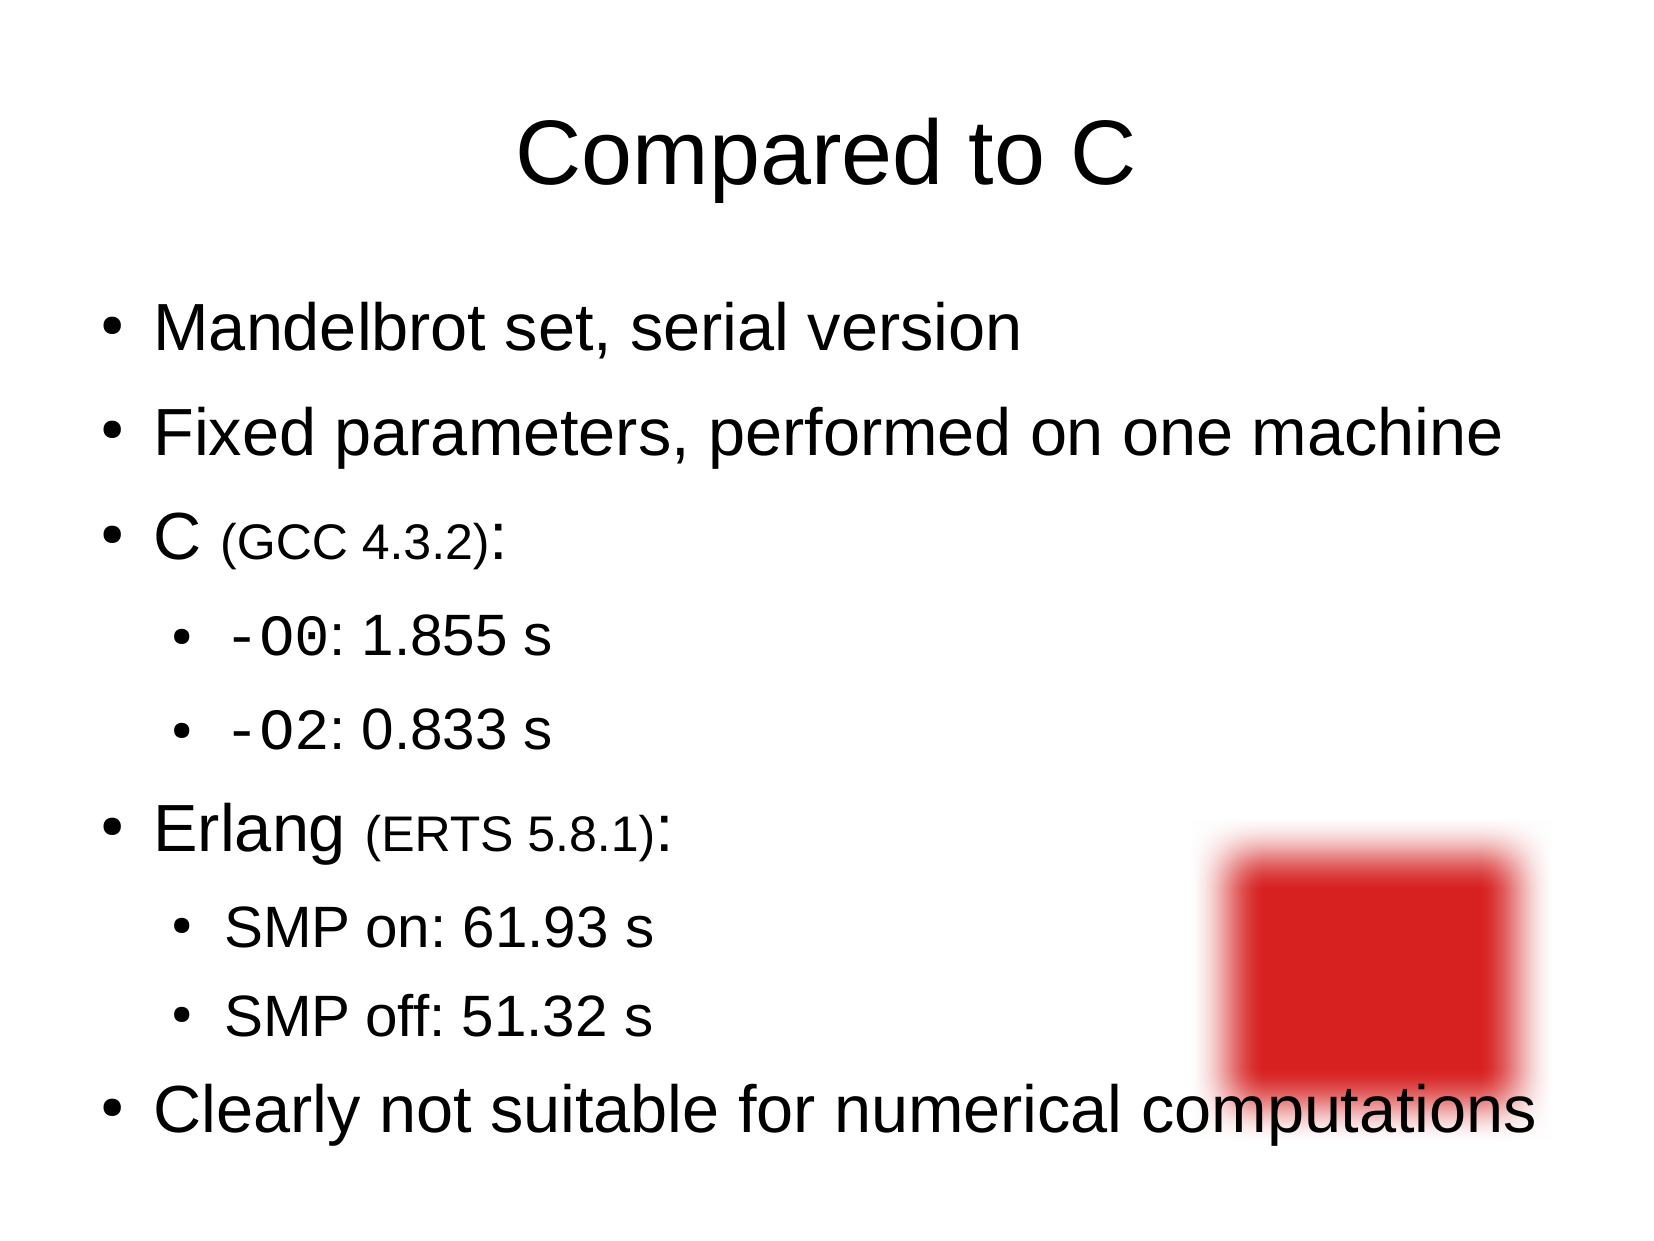

# Compared to C
Mandelbrot set, serial version
Fixed parameters, performed on one machine
C (GCC 4.3.2):
-O0: 1.855 s
-O2: 0.833 s
Erlang (ERTS 5.8.1):
SMP on: 61.93 s
SMP off: 51.32 s
Clearly not suitable for numerical computations